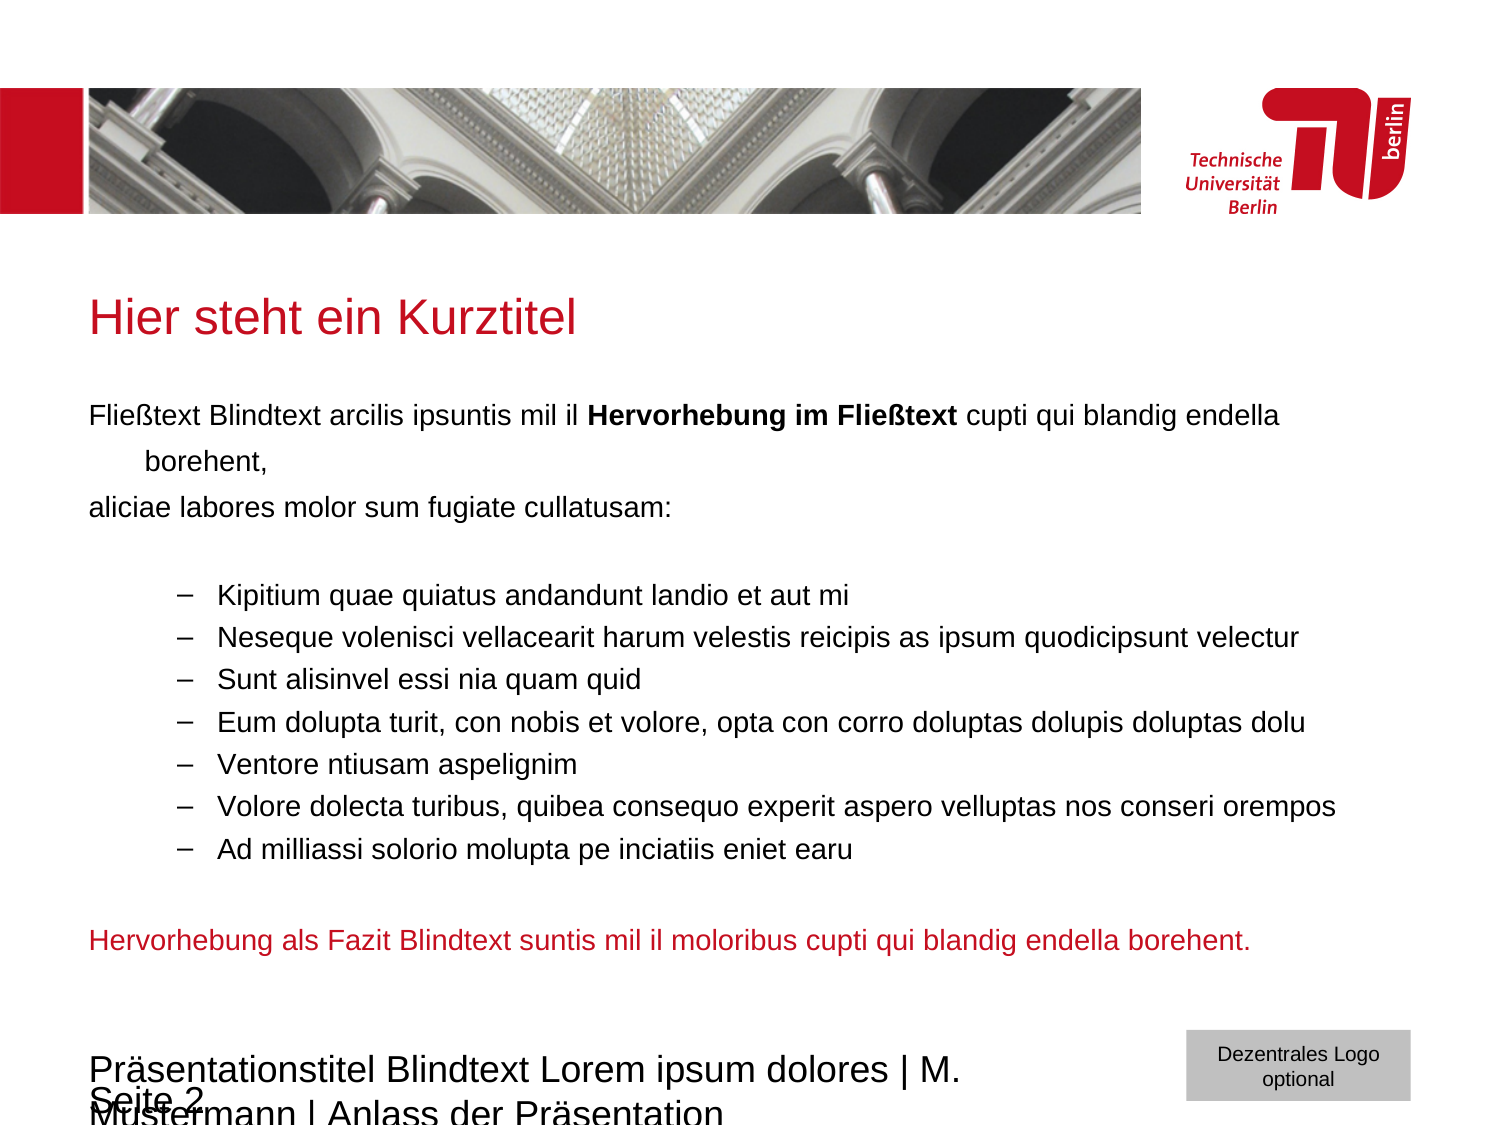

# Hier steht ein Kurztitel
Fließtext Blindtext arcilis ipsuntis mil il Hervorhebung im Fließtext cupti qui blandig endella borehent,
aliciae labores molor sum fugiate cullatusam:
Kipitium quae quiatus andandunt landio et aut mi
Neseque volenisci vellacearit harum velestis reicipis as ipsum quodicipsunt velectur
Sunt alisinvel essi nia quam quid
Eum dolupta turit, con nobis et volore, opta con corro doluptas dolupis doluptas dolu
Ventore ntiusam aspelignim
Volore dolecta turibus, quibea consequo experit aspero velluptas nos conseri orempos
Ad milliassi solorio molupta pe inciatiis eniet earu
Hervorhebung als Fazit Blindtext suntis mil il moloribus cupti qui blandig endella borehent.
2